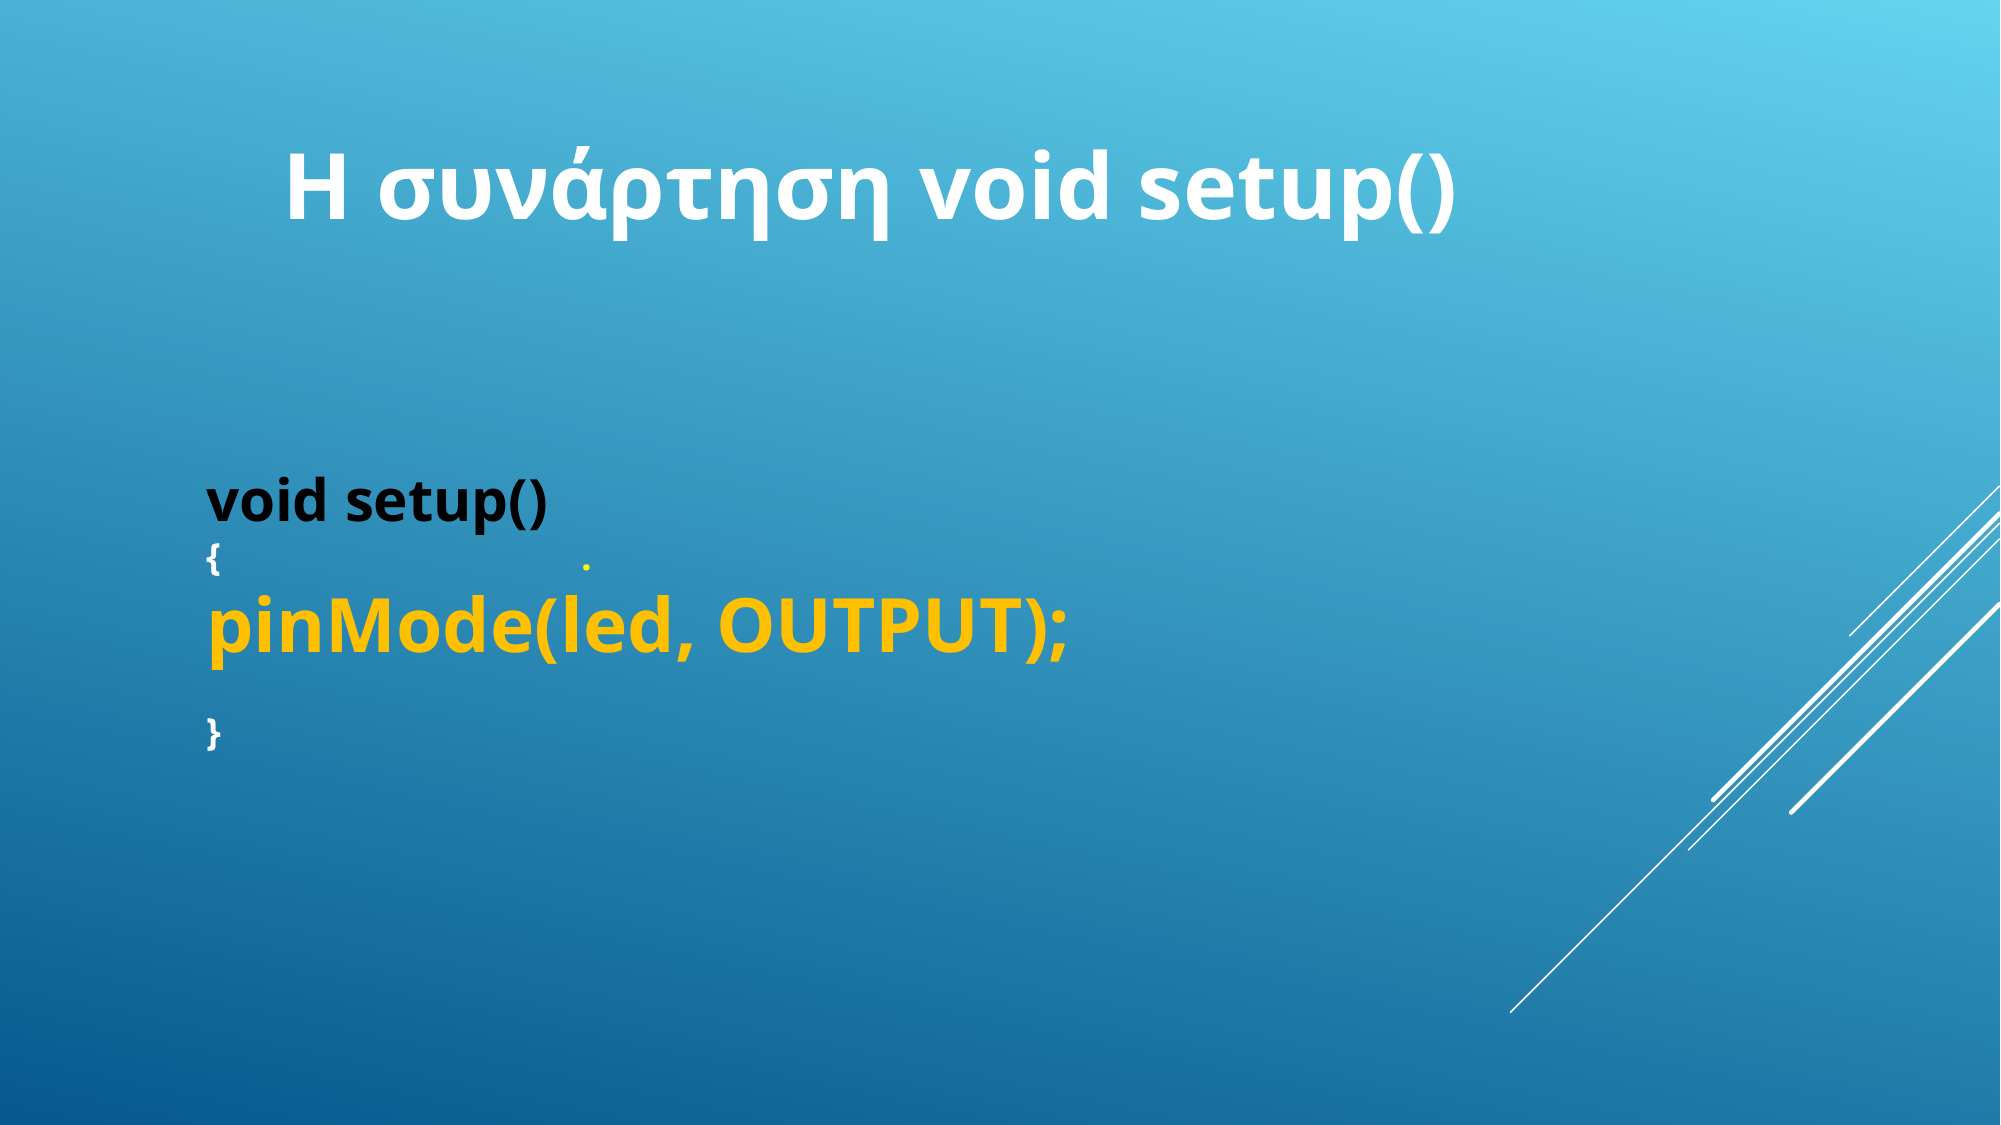

H συνάρτηση void setup()
void setup()
{					.
pinMode(led, OUTPUT);
}